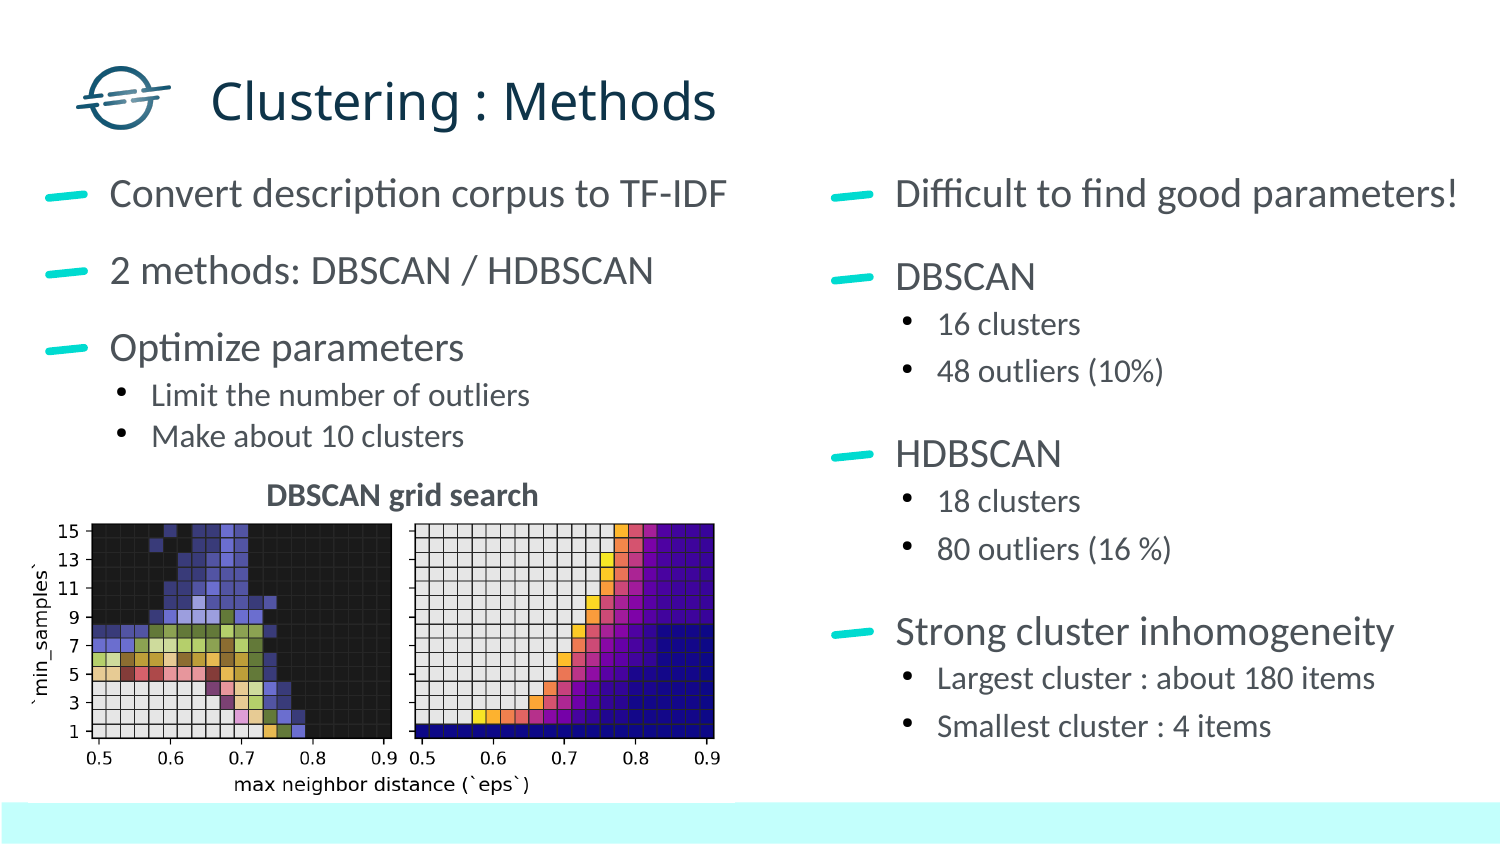

# Clustering : Methods
Convert description corpus to TF-IDF
Difficult to find good parameters!
2 methods: DBSCAN / HDBSCAN
DBSCAN
16 clusters
Optimize parameters
48 outliers (10%)
Limit the number of outliers
Make about 10 clusters
HDBSCAN
DBSCAN grid search
18 clusters
80 outliers (16 %)
Strong cluster inhomogeneity
Largest cluster : about 180 items
Smallest cluster : 4 items